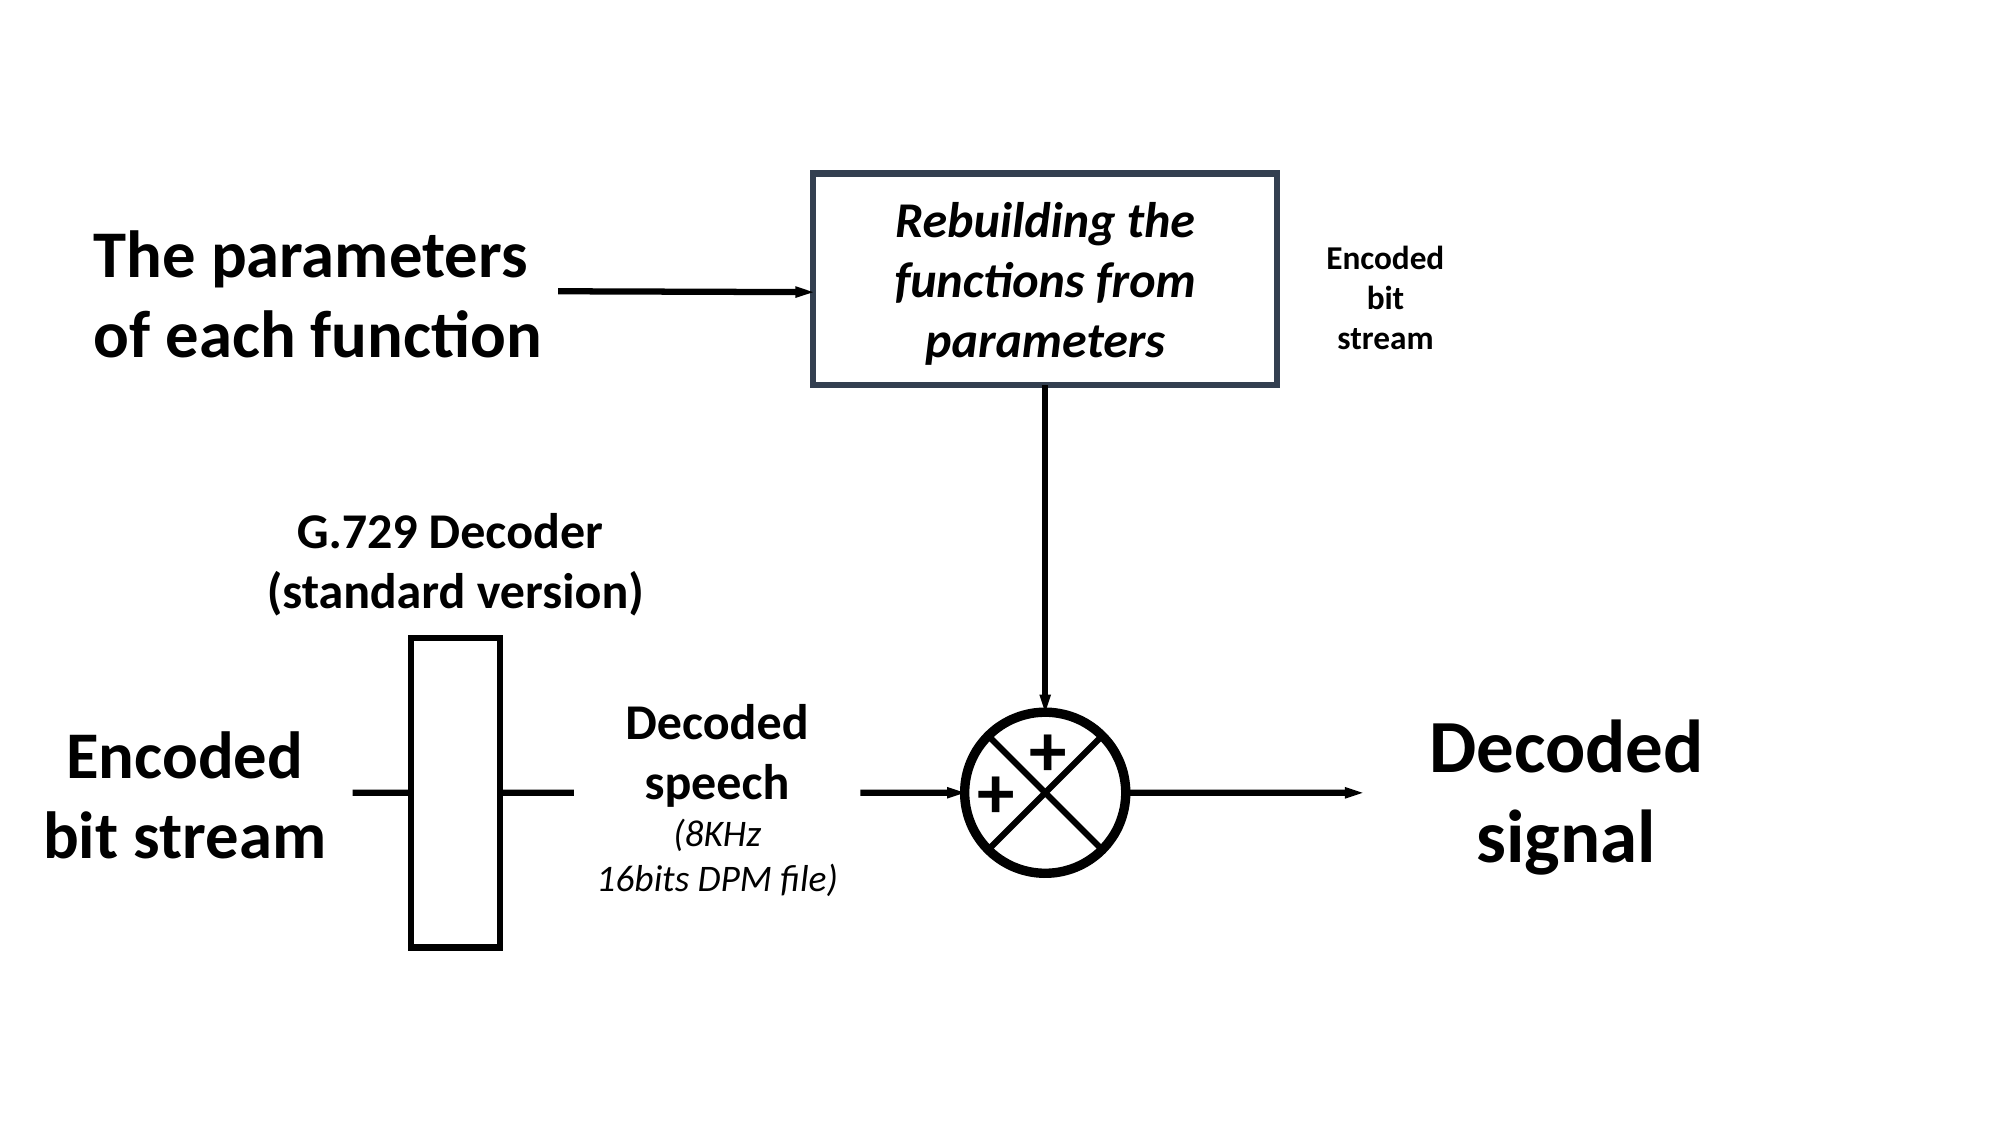

Rebuilding the functions from parameters
The parameters
of each function
Encoded bit stream
G.729 Decoder
(standard version)
Decoded speech
(8KHz
16bits DPM file)
Decoded signal
+
Encoded bit stream
+